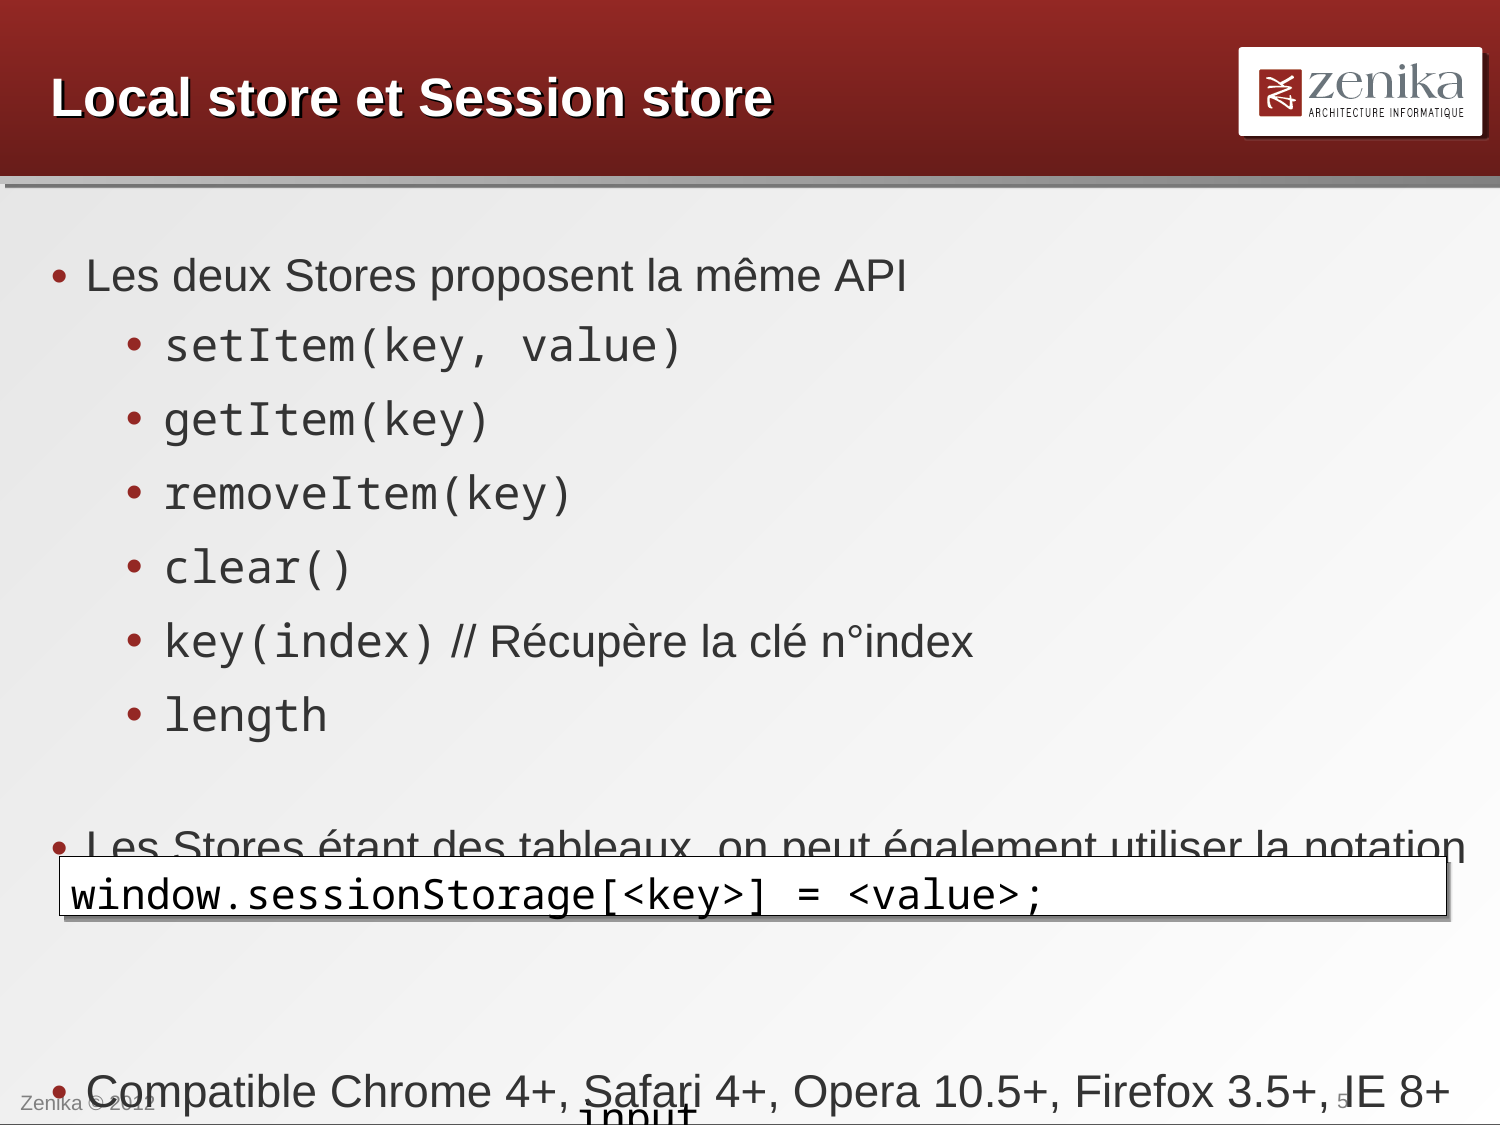

# Local store et Session store
Les deux Stores proposent la même API
setItem(key, value)
getItem(key)
removeItem(key)
clear()
key(index) // Récupère la clé n°index
length
Les Stores étant des tableaux, on peut également utiliser la notation avec des crochets
Compatible Chrome 4+, Safari 4+, Opera 10.5+, Firefox 3.5+, IE 8+
window.sessionStorage[<key>] = <value>;